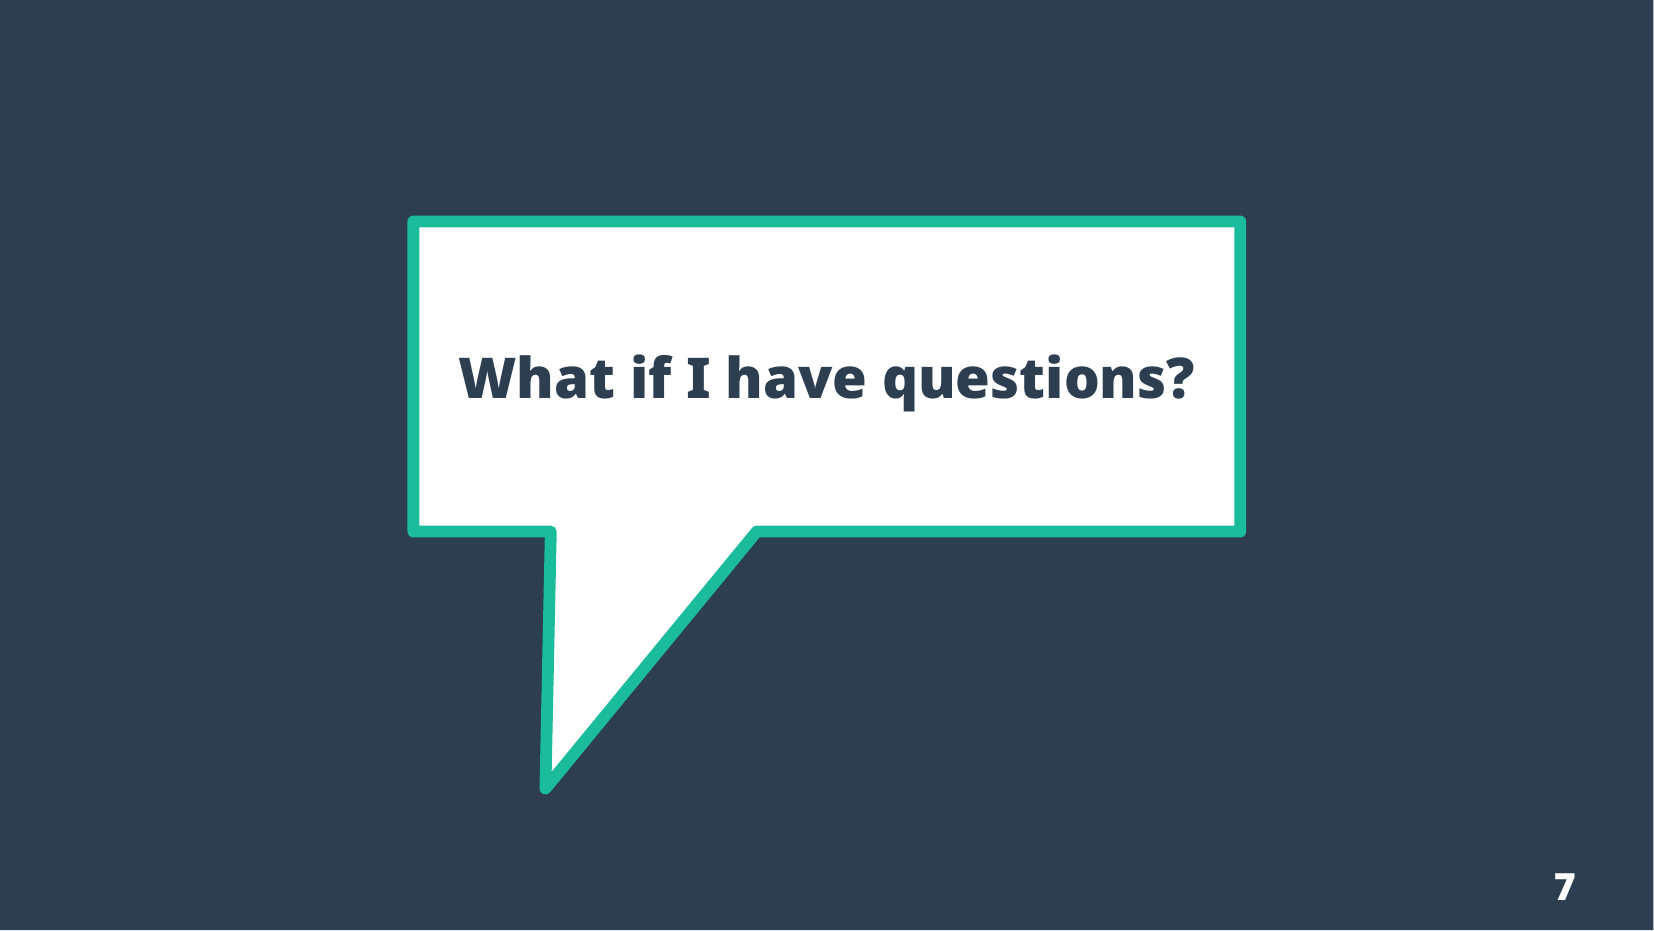

# What if I have questions?
7